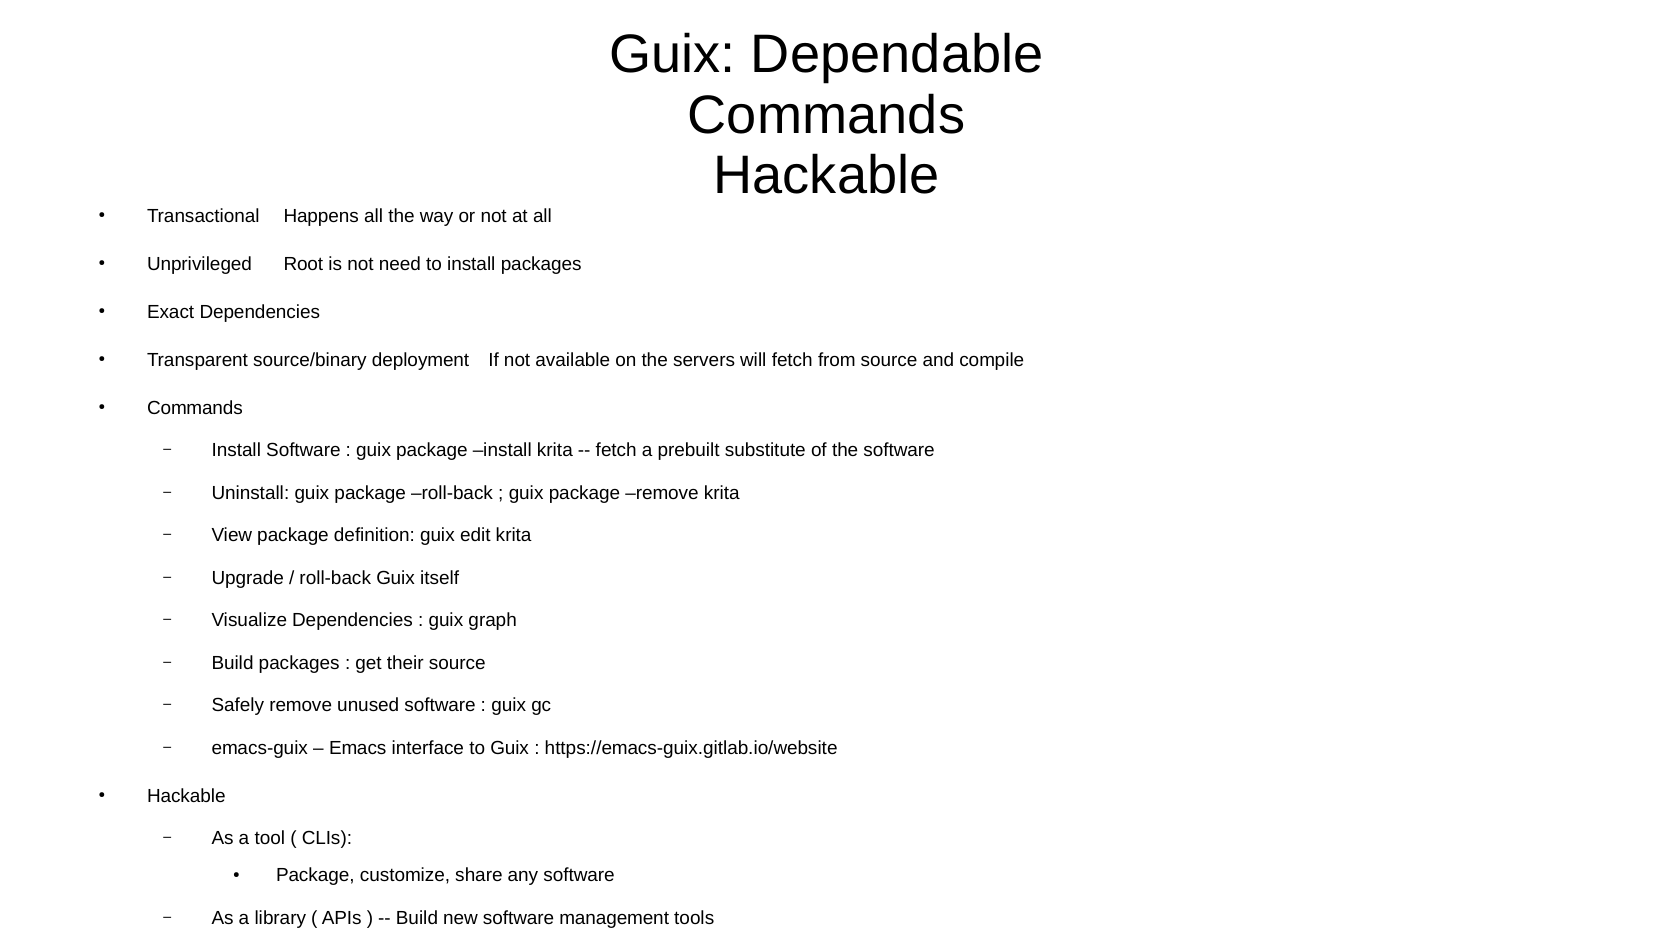

# Guix: Dependable Commands Hackable
Transactional					Happens all the way or not at all
Unprivileged					Root is not need to install packages
Exact Dependencies
Transparent source/binary deployment		If not available on the servers will fetch from source and compile
Commands
Install Software : guix package –install krita -- fetch a prebuilt substitute of the software
Uninstall: guix package –roll-back ; guix package –remove krita
View package definition: guix edit krita
Upgrade / roll-back Guix itself
Visualize Dependencies : guix graph
Build packages : get their source
Safely remove unused software : guix gc
emacs-guix – Emacs interface to Guix : https://emacs-guix.gitlab.io/website
Hackable
As a tool ( CLIs):
Package, customize, share any software
As a library ( APIs ) -- Build new software management tools